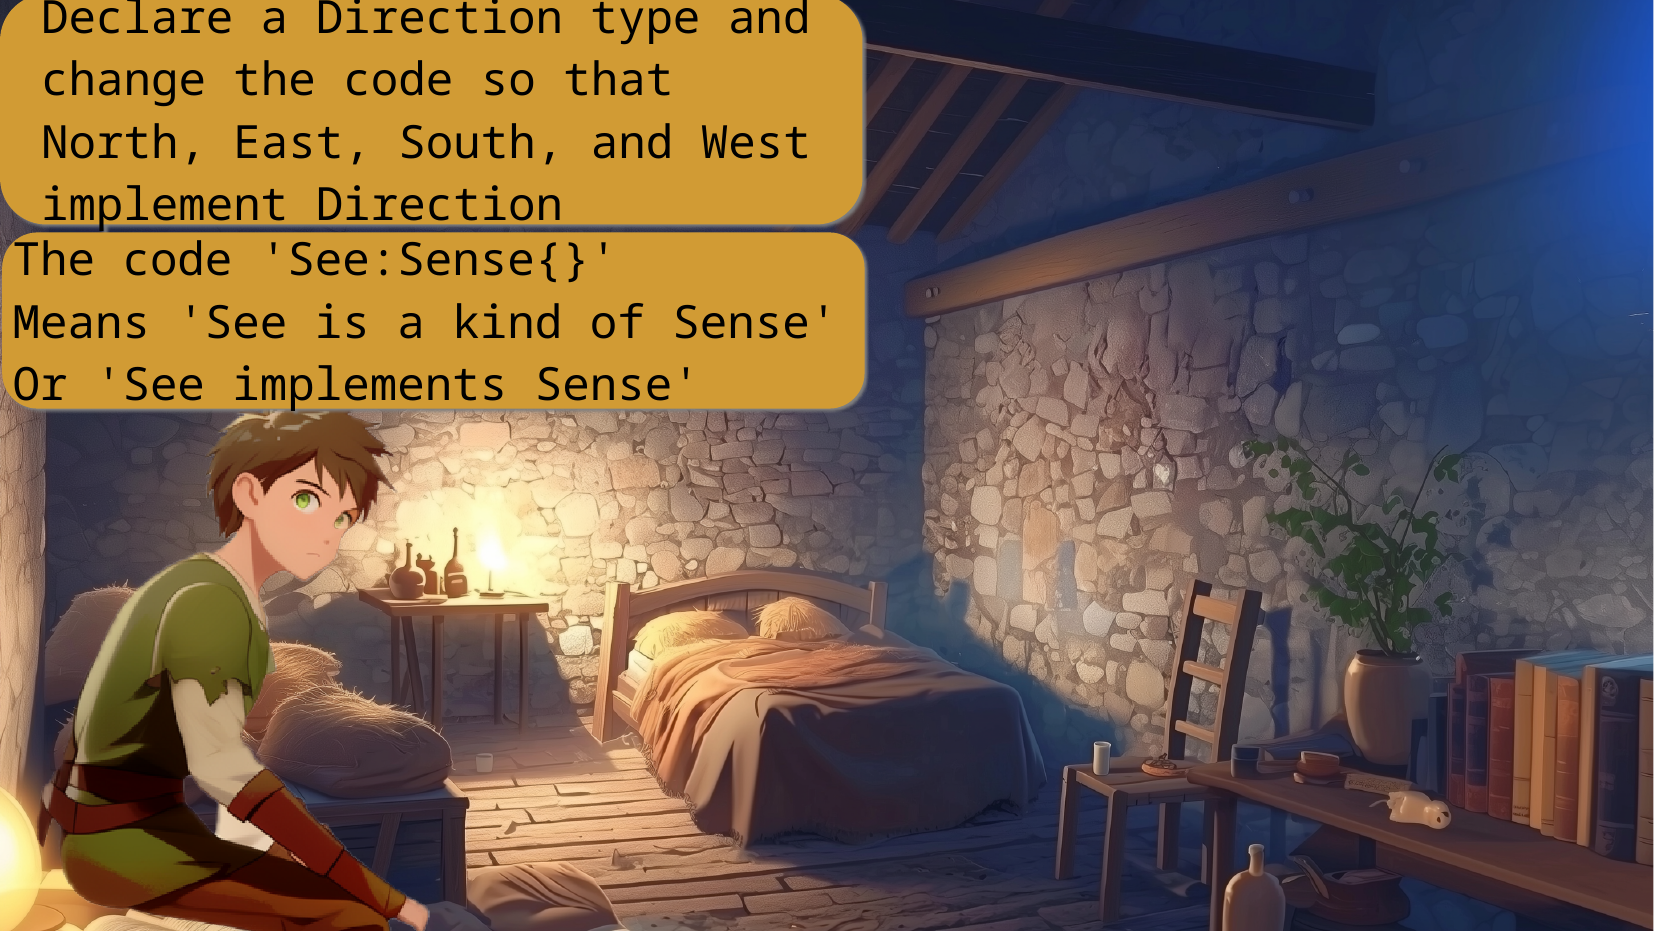

Declare a Direction type and
 change the code so that
 North, East, South, and West
 implement Direction
The code 'See:Sense{}'
Means 'See is a kind of Sense'
Or 'See implements Sense'